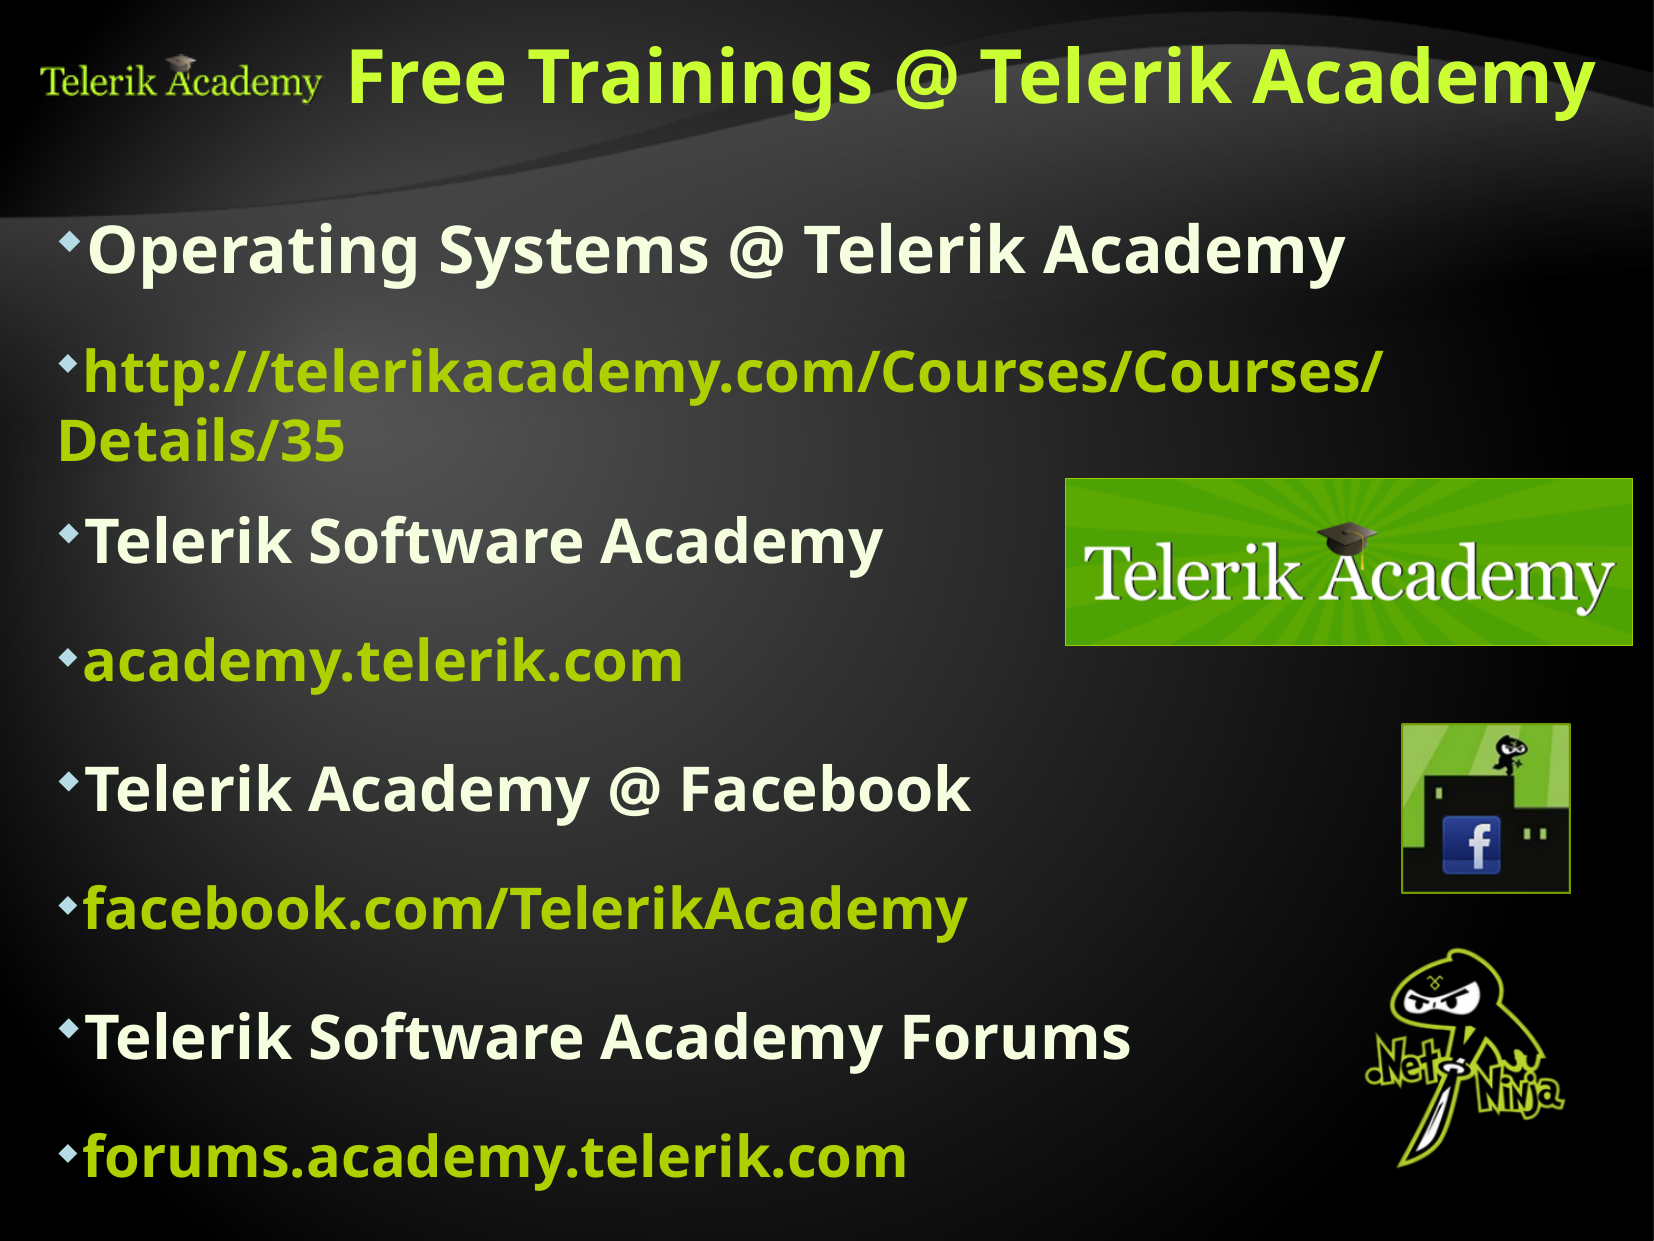

# Free Trainings @ Telerik Academy
Operating Systems @ Telerik Academy
http://telerikacademy.com/Courses/Courses/Details/35
Telerik Software Academy
academy.telerik.com
Telerik Academy @ Facebook
facebook.com/TelerikAcademy
Telerik Software Academy Forums
forums.academy.telerik.com